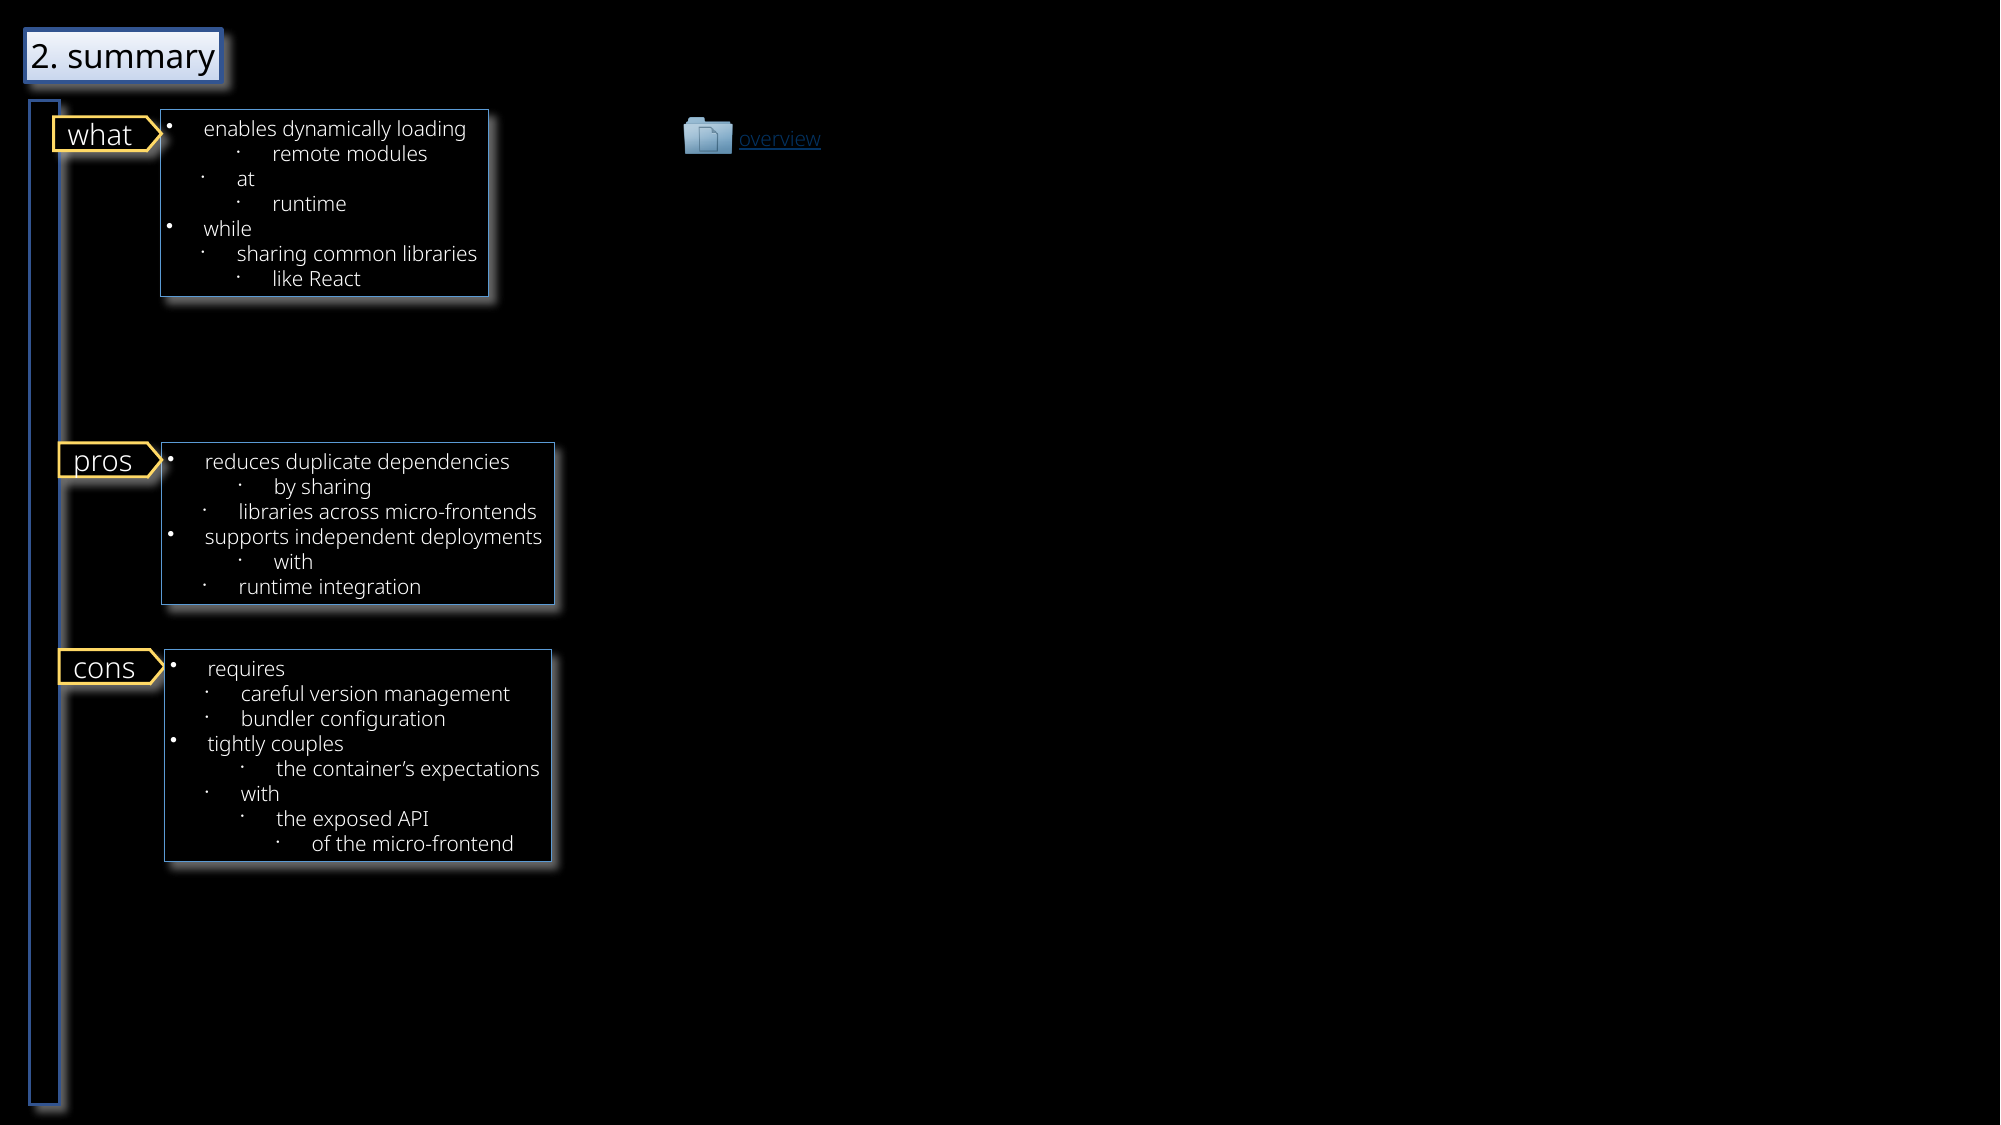

# 2. summary
enables dynamically loading
remote modules
at
runtime
while
sharing common libraries
like React
overview
what
reduces duplicate dependencies
by sharing
libraries across micro‑frontends
supports independent deployments
with
runtime integration
pros
requires
careful version management
bundler configuration
tightly couples
the container’s expectations
with
the exposed API
of the micro‑frontend
cons